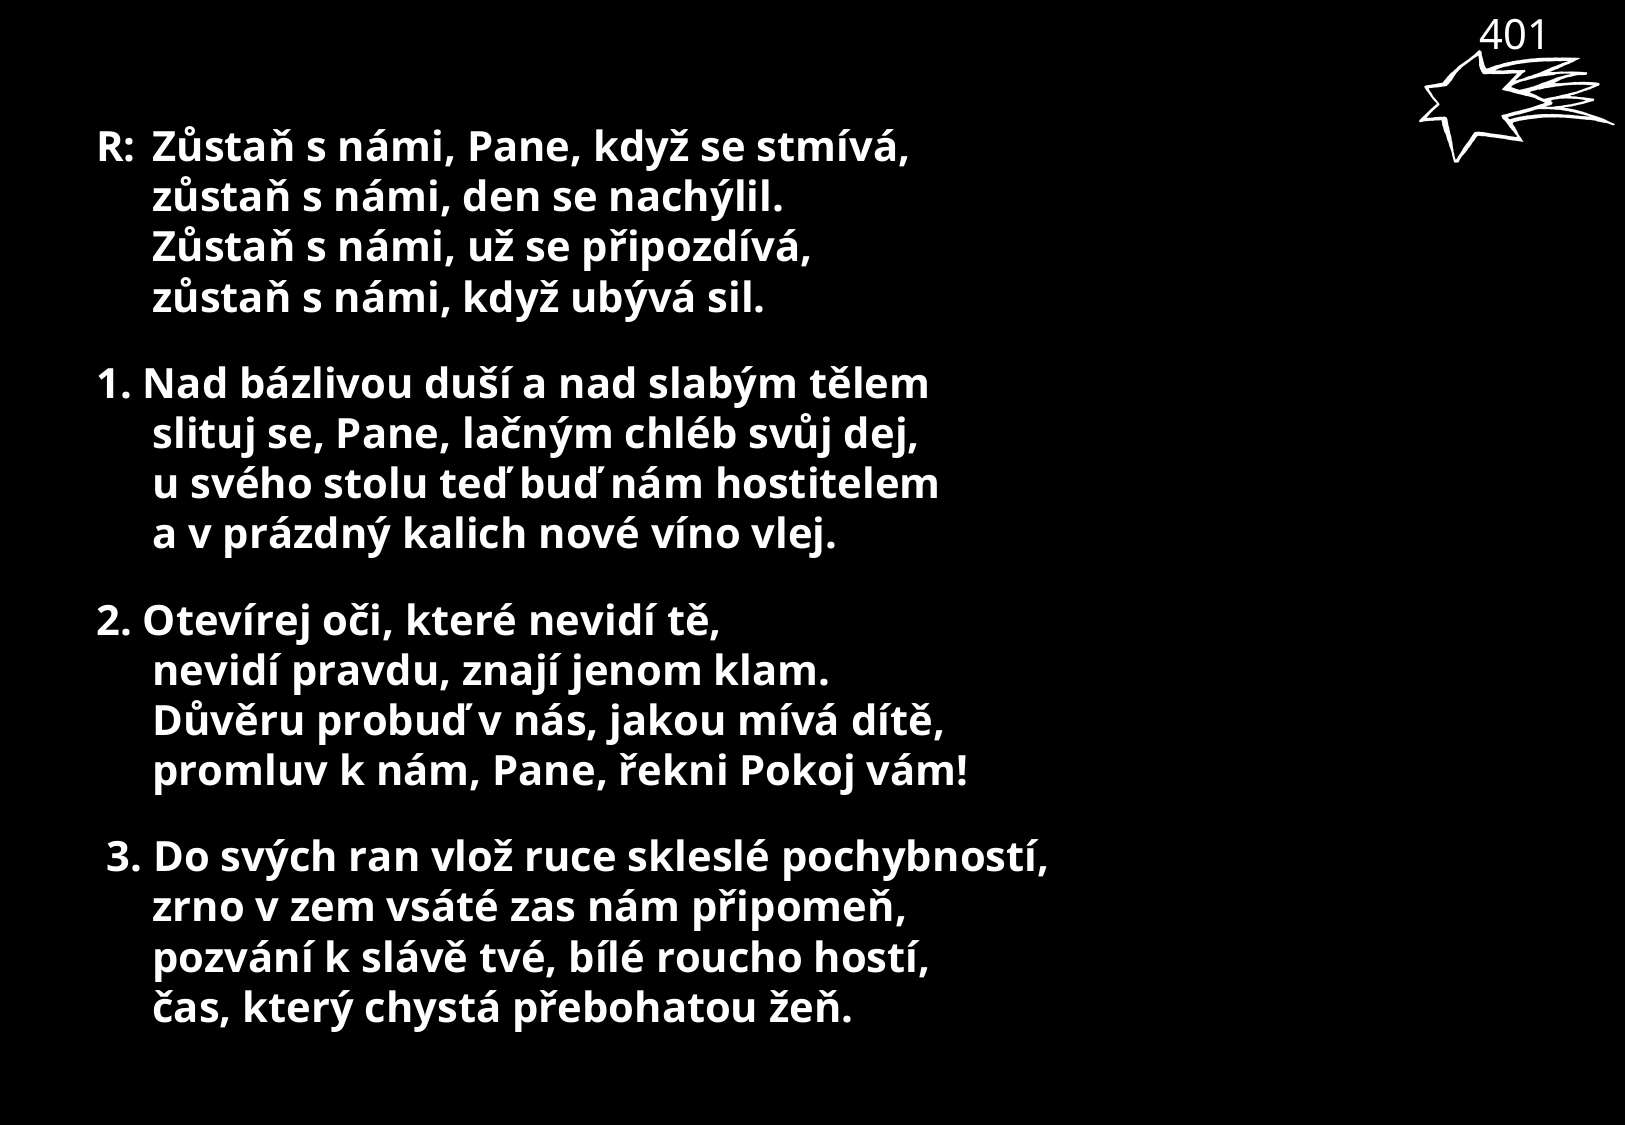

401
# R: 	Zůstaň s námi, Pane, když se stmívá, zůstaň s námi, den se nachýlil. Zůstaň s námi, už se připozdívá, zůstaň s námi, když ubývá sil.
1. Nad bázlivou duší a nad slabým tělem
slituj se, Pane, lačným chléb svůj dej,
u svého stolu teď buď nám hostitelem
a v prázdný kalich nové víno vlej.
2. Otevírej oči, které nevidí tě,
nevidí pravdu, znají jenom klam.
Důvěru probuď v nás, jakou mívá dítě,
promluv k nám, Pane, řekni Pokoj vám!
 3. Do svých ran vlož ruce skleslé pochybností,
zrno v zem vsáté zas nám připomeň,
pozvání k slávě tvé, bílé roucho hostí,
čas, který chystá přebohatou žeň.